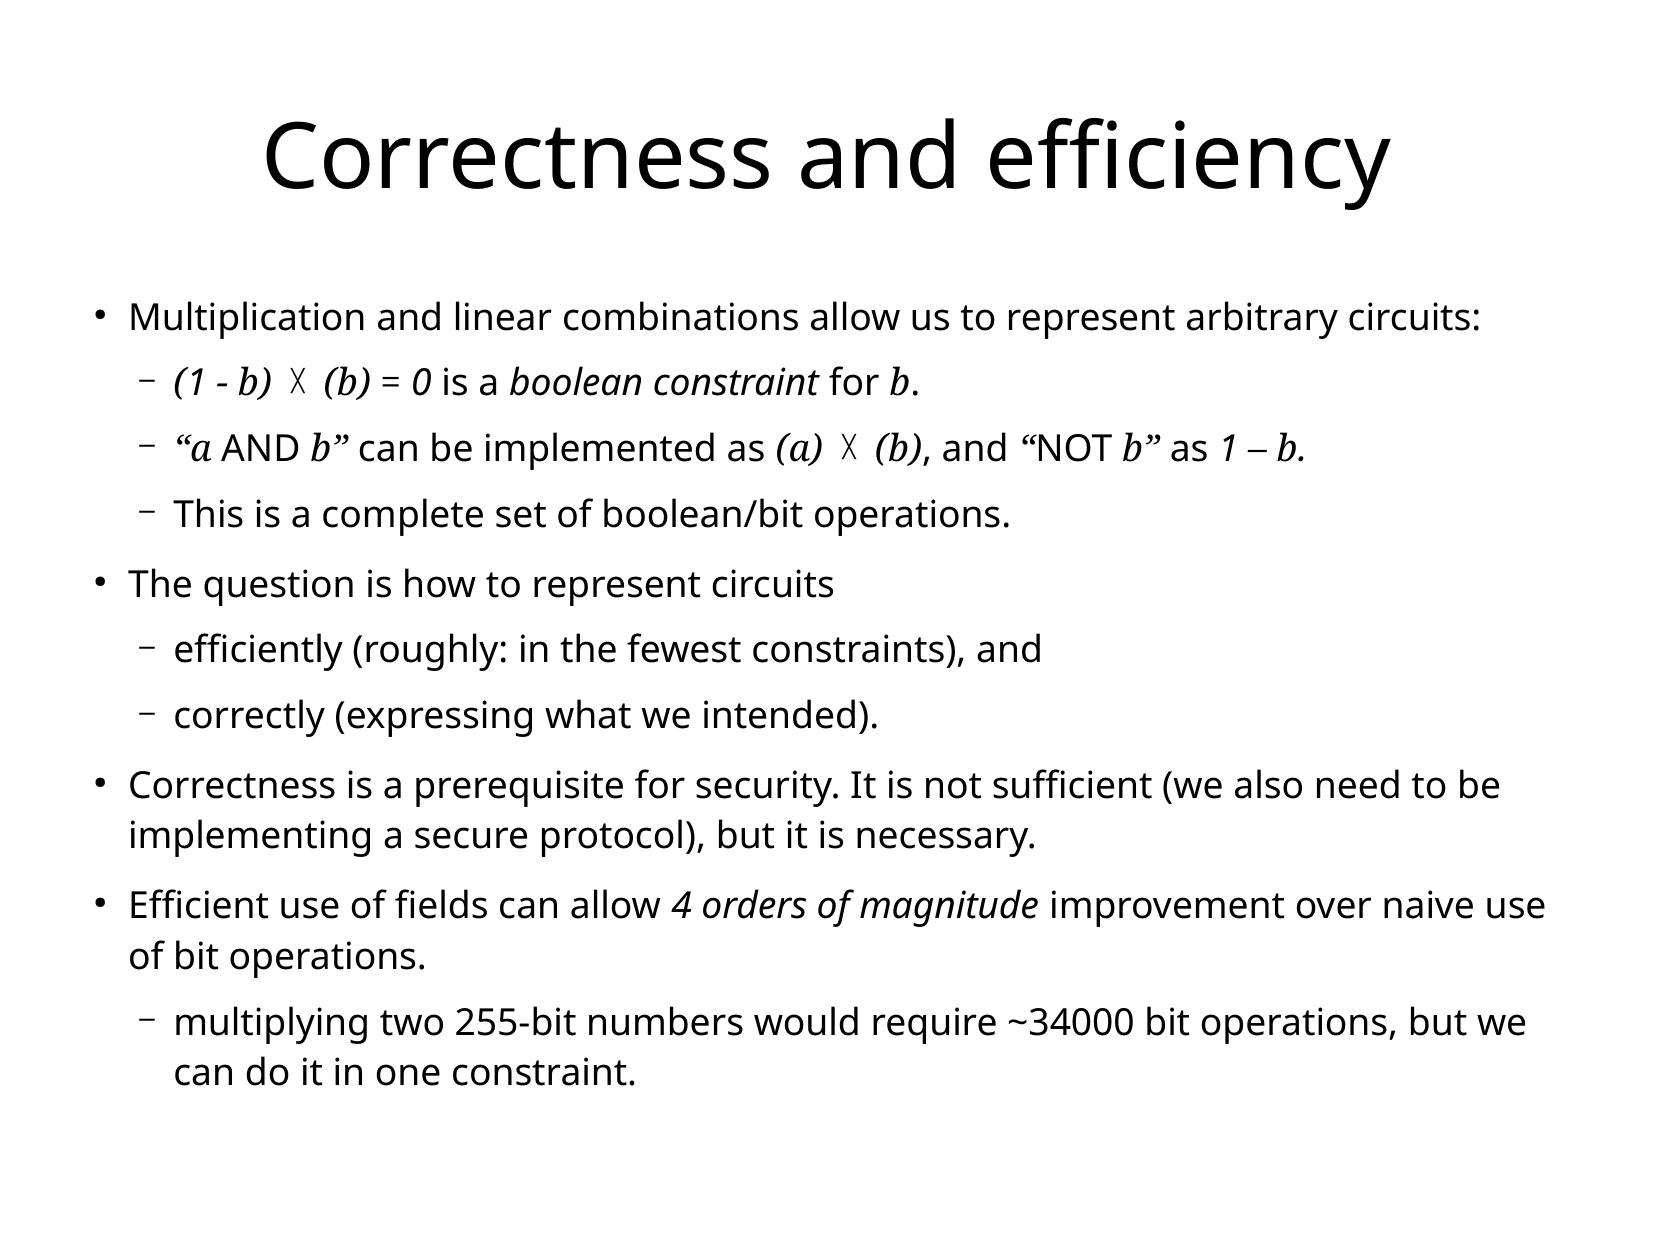

# Correctness and efficiency
Multiplication and linear combinations allow us to represent arbitrary circuits:
(1 - b) ╳ (b) = 0 is a boolean constraint for b.
“a AND b” can be implemented as (a) ╳ (b), and “NOT b” as 1 – b.
This is a complete set of boolean/bit operations.
The question is how to represent circuits
efficiently (roughly: in the fewest constraints), and
correctly (expressing what we intended).
Correctness is a prerequisite for security. It is not sufficient (we also need to be implementing a secure protocol), but it is necessary.
Efficient use of fields can allow 4 orders of magnitude improvement over naive use of bit operations.
multiplying two 255-bit numbers would require ~34000 bit operations, but we can do it in one constraint.